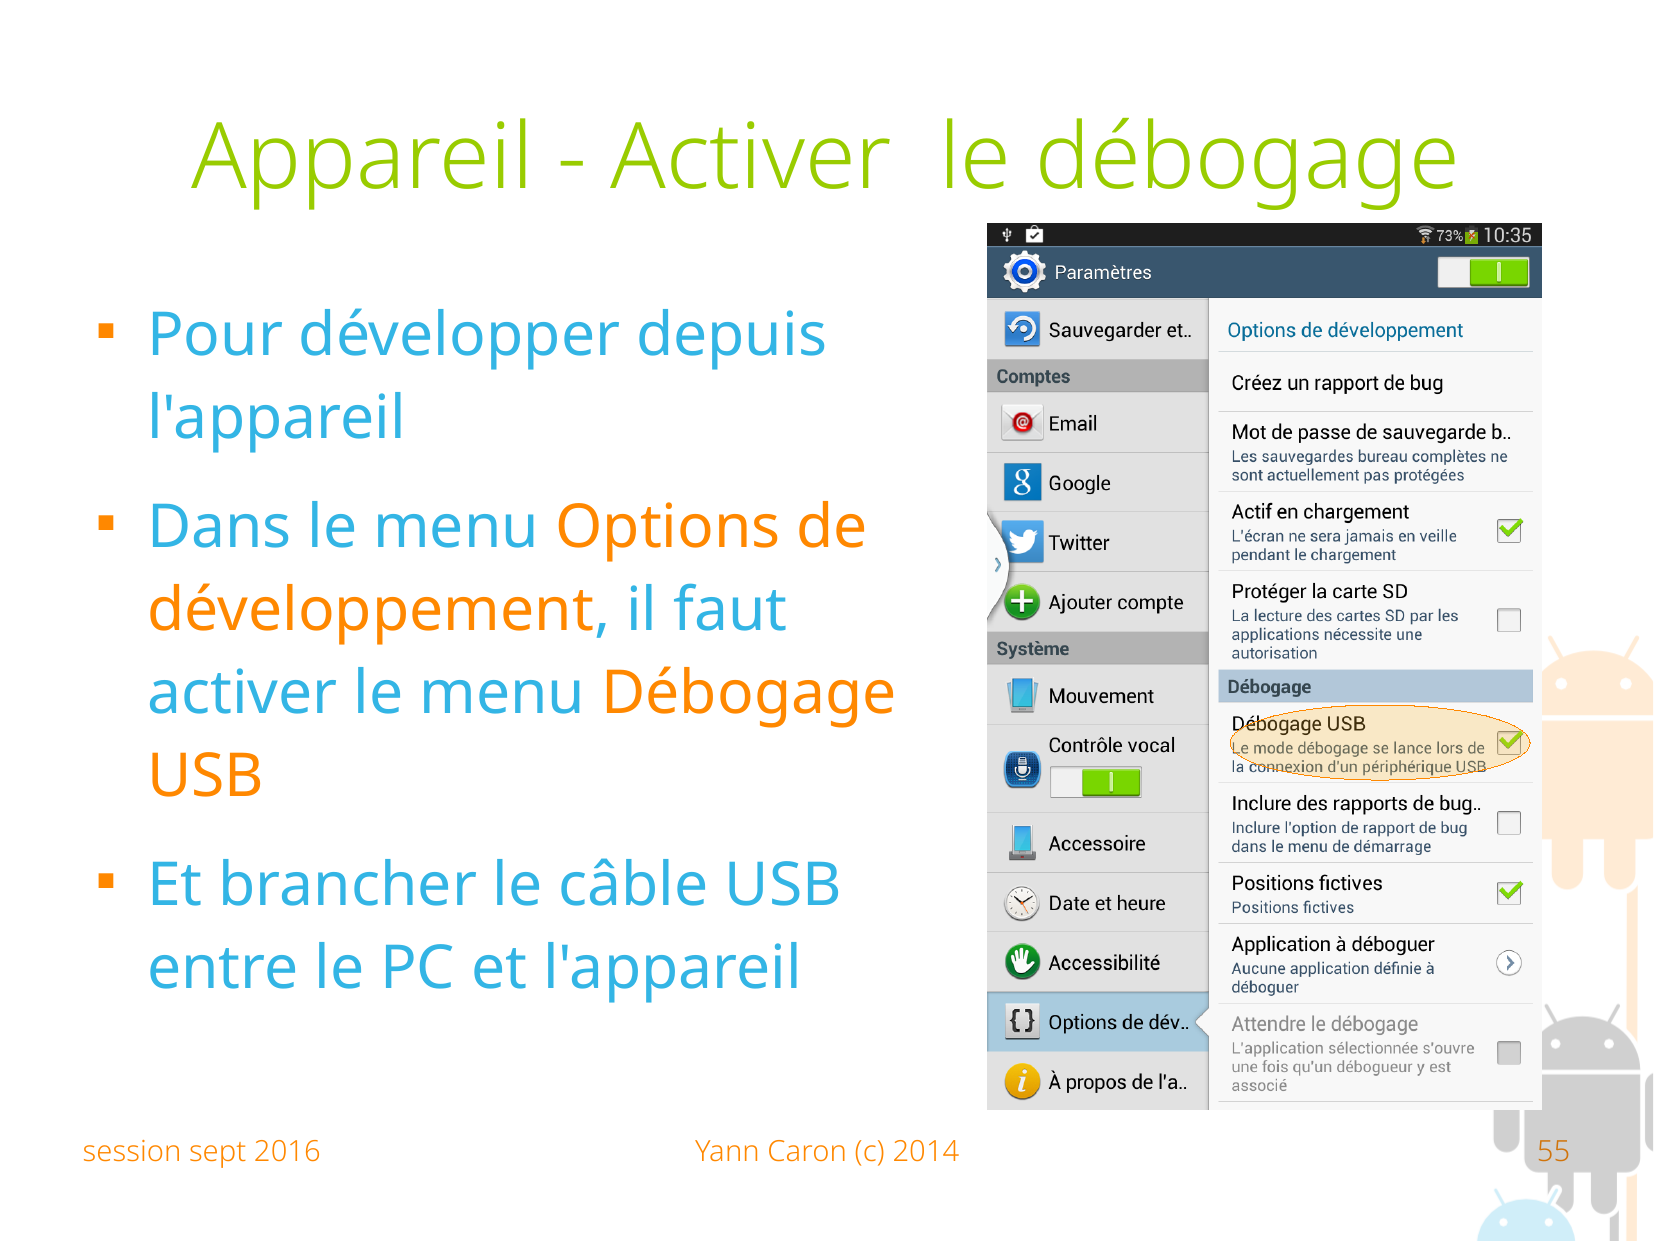

# Appareil - Activer le débogage
Pour développer depuis l'appareil
Dans le menu Options de développement, il faut activer le menu Débogage USB
Et brancher le câble USB entre le PC et l'appareil
session sept 2016
Yann Caron (c) 2014
55